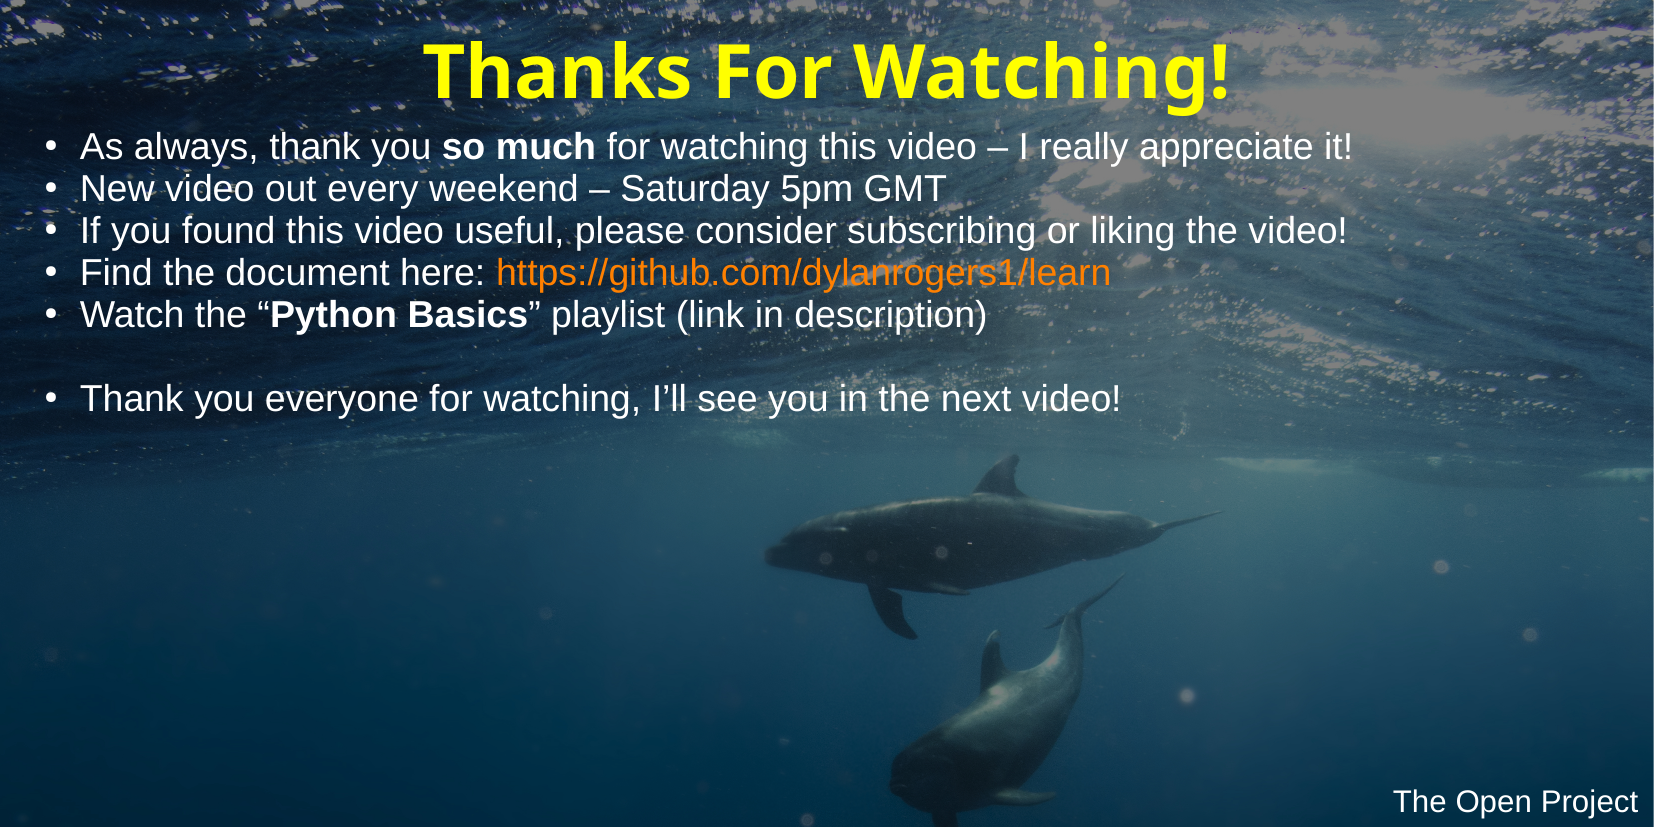

# Thanks For Watching!
As always, thank you so much for watching this video – I really appreciate it!
New video out every weekend – Saturday 5pm GMT
If you found this video useful, please consider subscribing or liking the video!
Find the document here: https://github.com/dylanrogers1/learn
Watch the “Python Basics” playlist (link in description)
Thank you everyone for watching, I’ll see you in the next video!
The Open Project